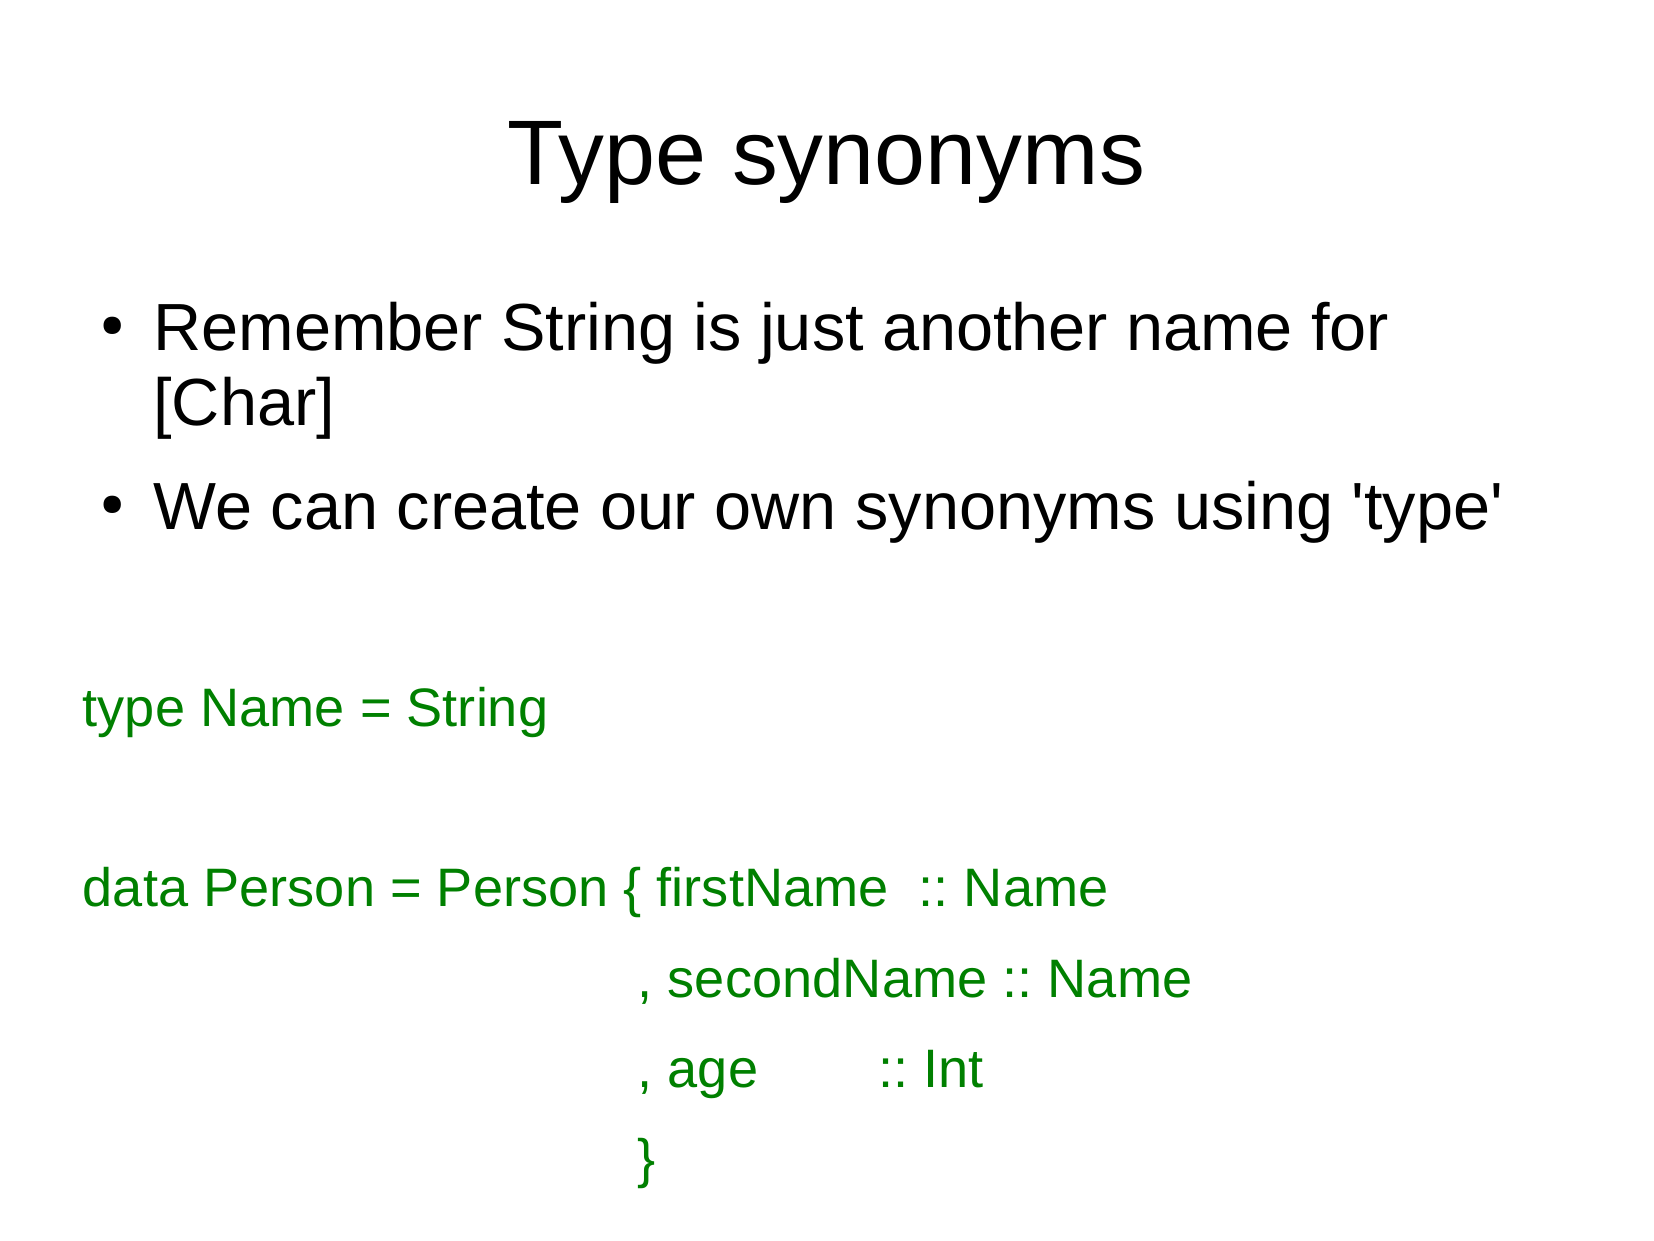

# Type synonyms
Remember String is just another name for [Char]
We can create our own synonyms using 'type'
type Name = String
data Person = Person { firstName :: Name
 , secondName :: Name
 , age :: Int
 }